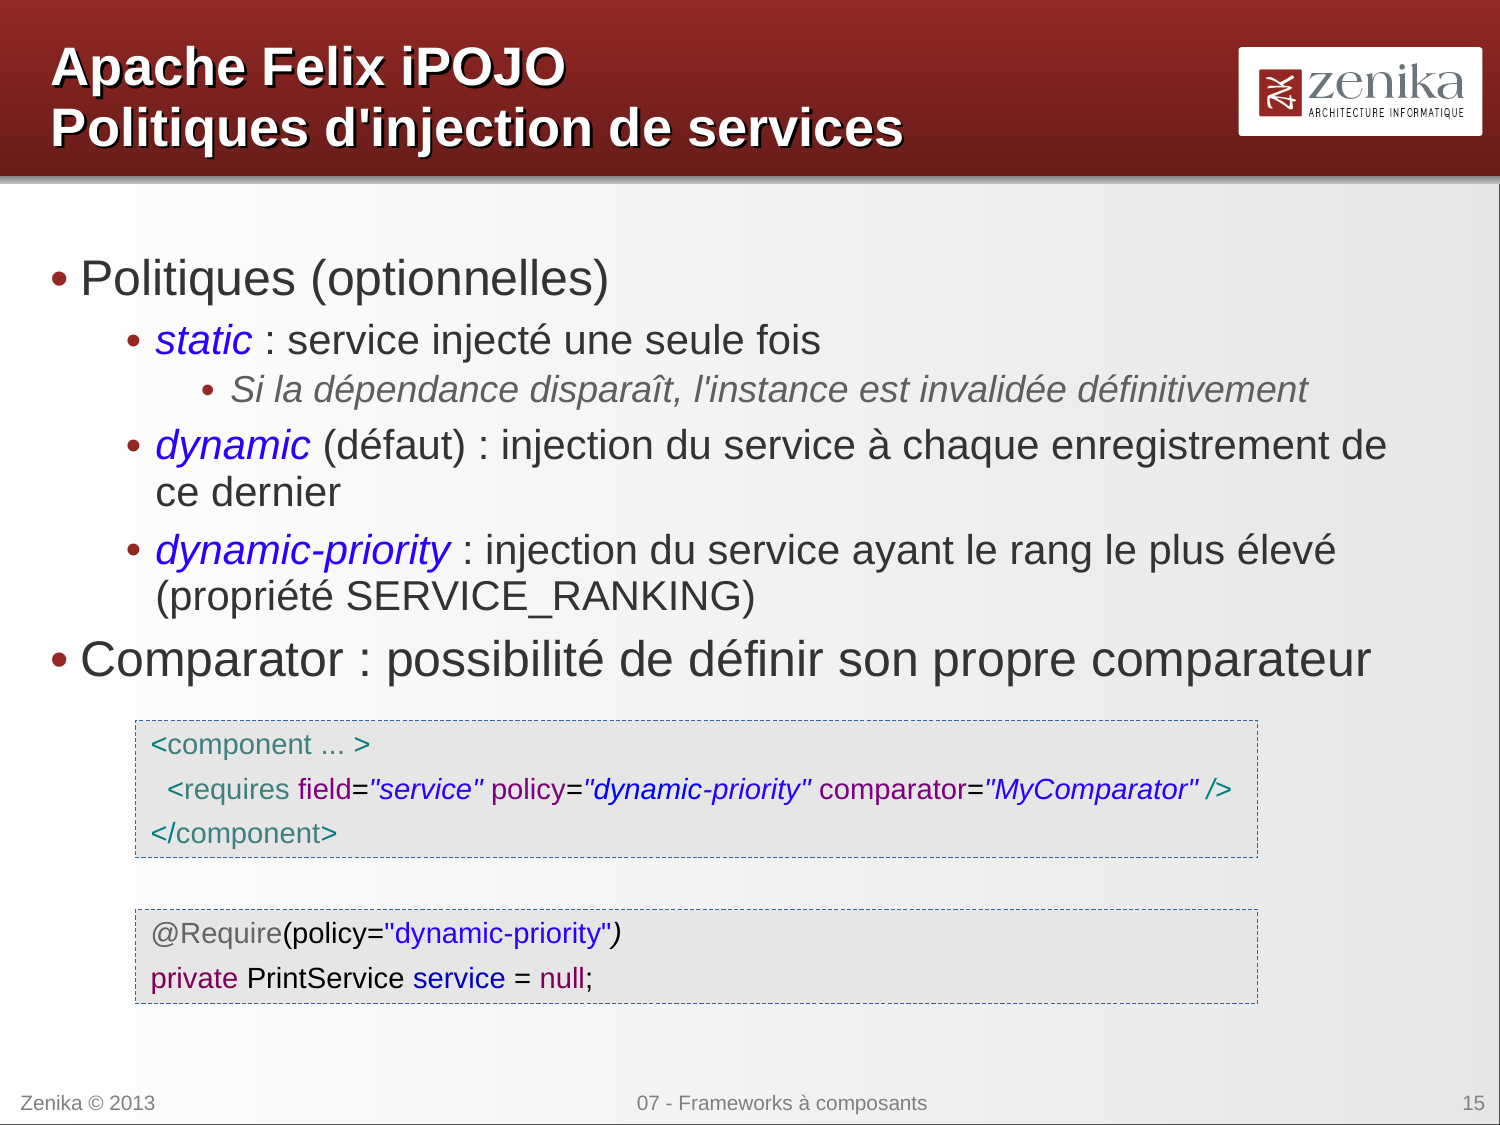

# Apache Felix iPOJO Politiques d'injection de services
Politiques (optionnelles)
static : service injecté une seule fois
Si la dépendance disparaît, l'instance est invalidée définitivement
dynamic (défaut) : injection du service à chaque enregistrement de ce dernier
dynamic-priority : injection du service ayant le rang le plus élevé (propriété SERVICE_RANKING)
Comparator : possibilité de définir son propre comparateur
<component ... >
 <requires field="service" policy="dynamic-priority" comparator="MyComparator" />
</component>
@Require(policy="dynamic-priority")
private PrintService service = null;